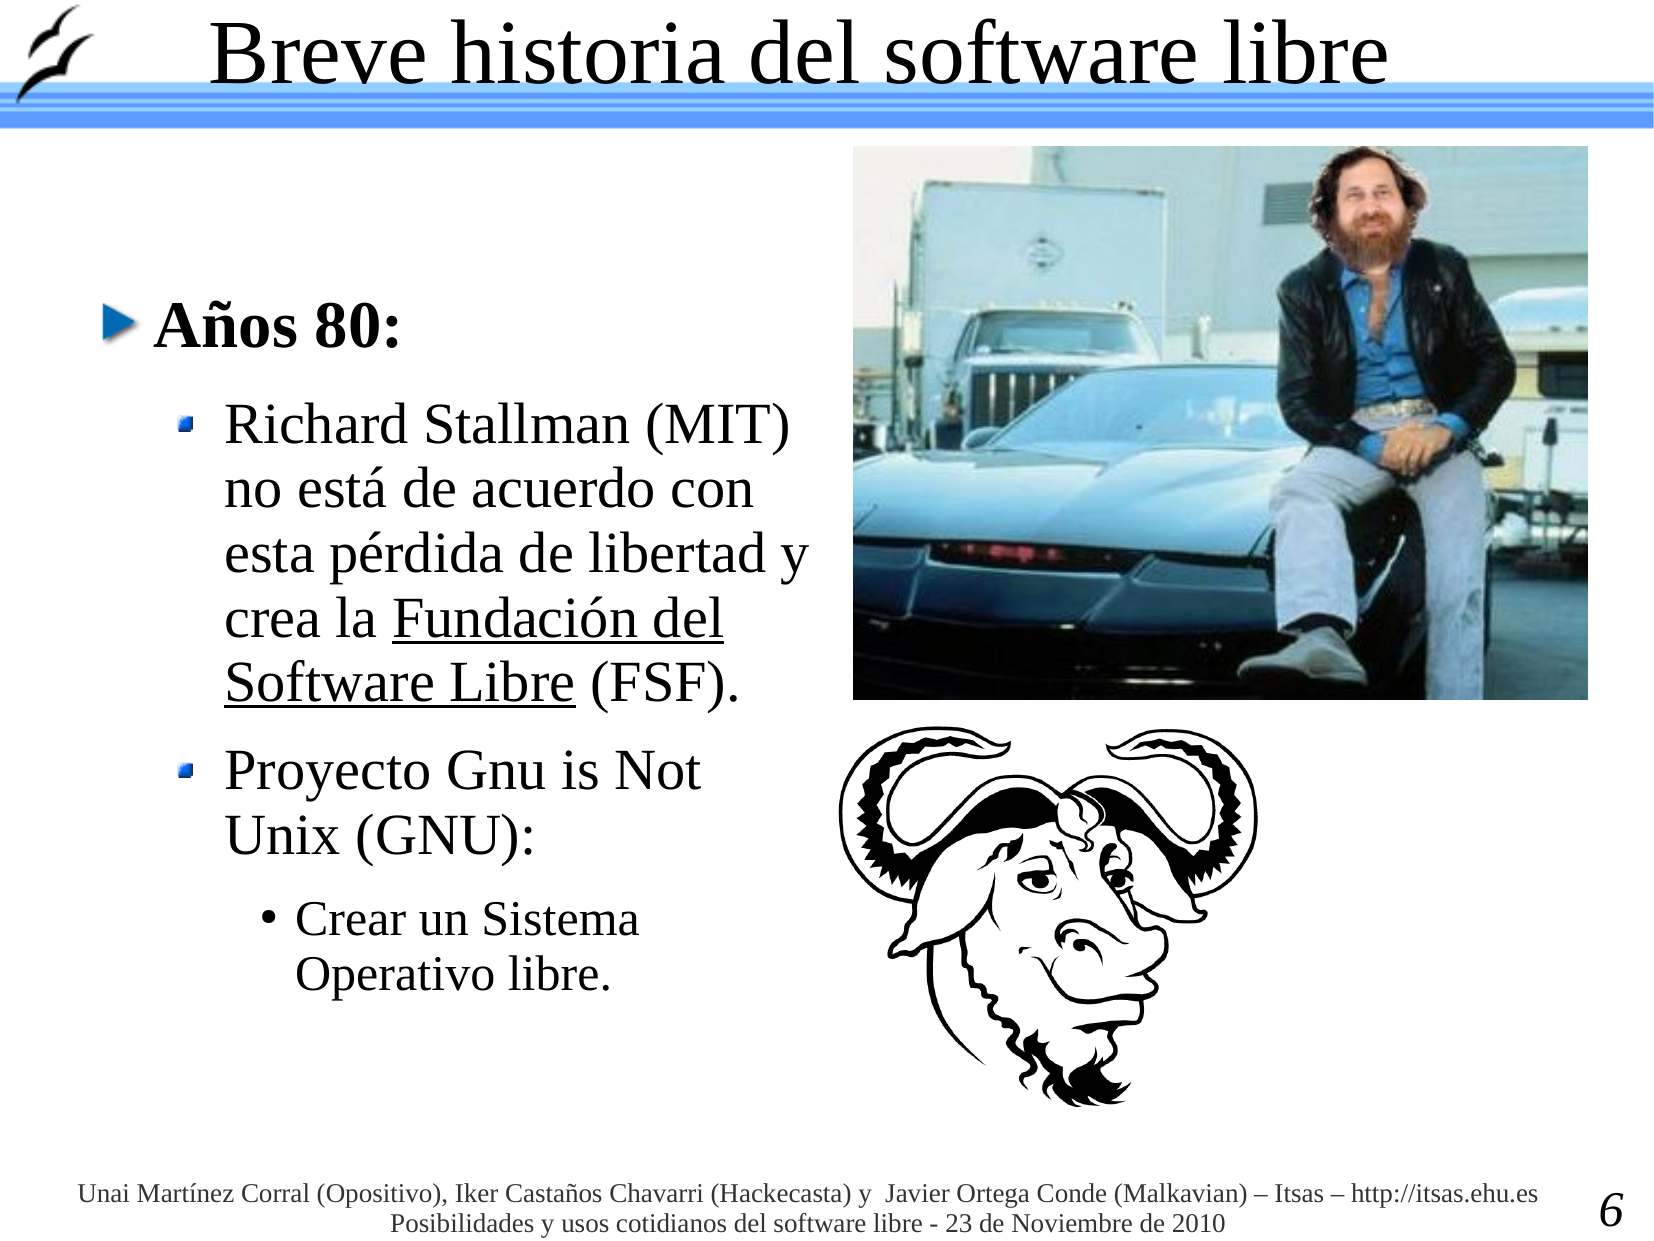

# Breve historia del software libre
Años 80:
Richard Stallman (MIT) no está de acuerdo con esta pérdida de libertad y crea la Fundación del Software Libre (FSF).
Proyecto Gnu is Not Unix (GNU):
Crear un Sistema Operativo libre.